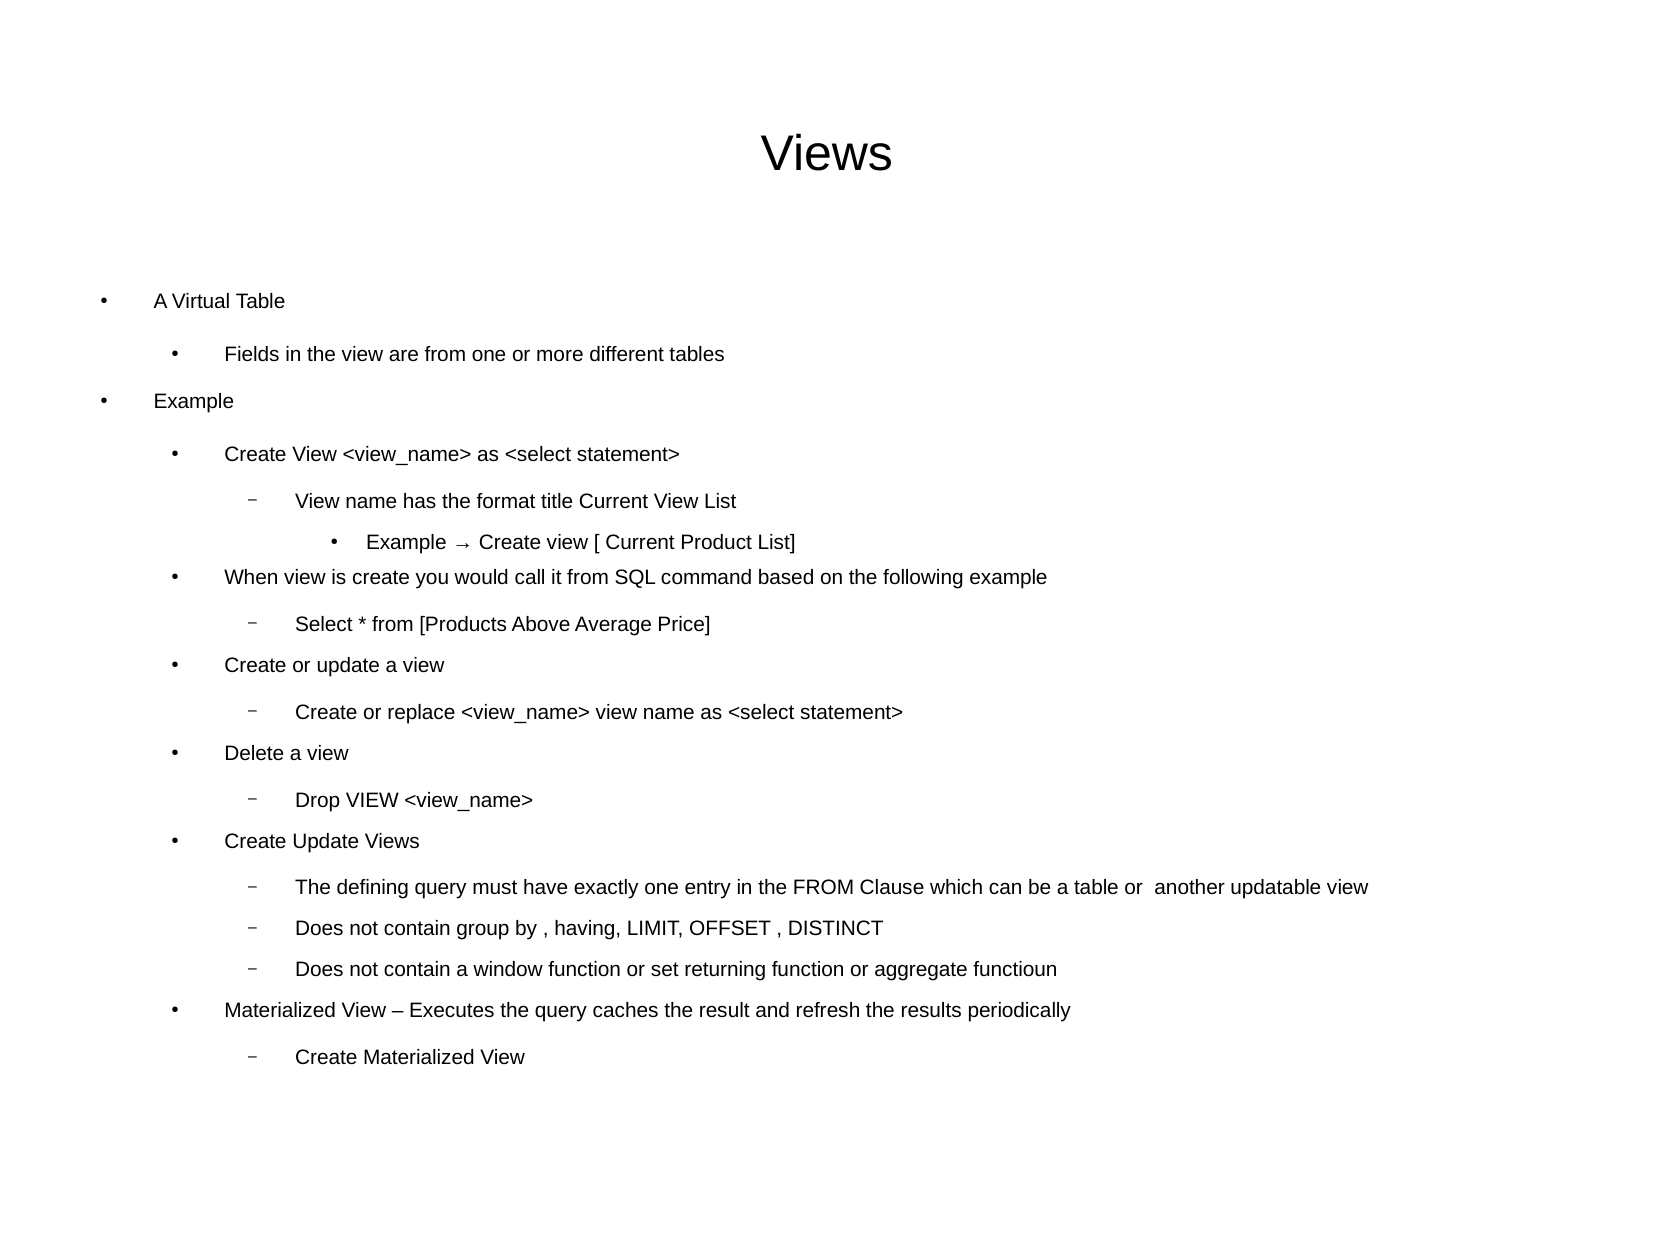

# Views
A Virtual Table
Fields in the view are from one or more different tables
Example
Create View <view_name> as <select statement>
View name has the format title Current View List
Example → Create view [ Current Product List]
When view is create you would call it from SQL command based on the following example
Select * from [Products Above Average Price]
Create or update a view
Create or replace <view_name> view name as <select statement>
Delete a view
Drop VIEW <view_name>
Create Update Views
The defining query must have exactly one entry in the FROM Clause which can be a table or another updatable view
Does not contain group by , having, LIMIT, OFFSET , DISTINCT
Does not contain a window function or set returning function or aggregate functioun
Materialized View – Executes the query caches the result and refresh the results periodically
Create Materialized View